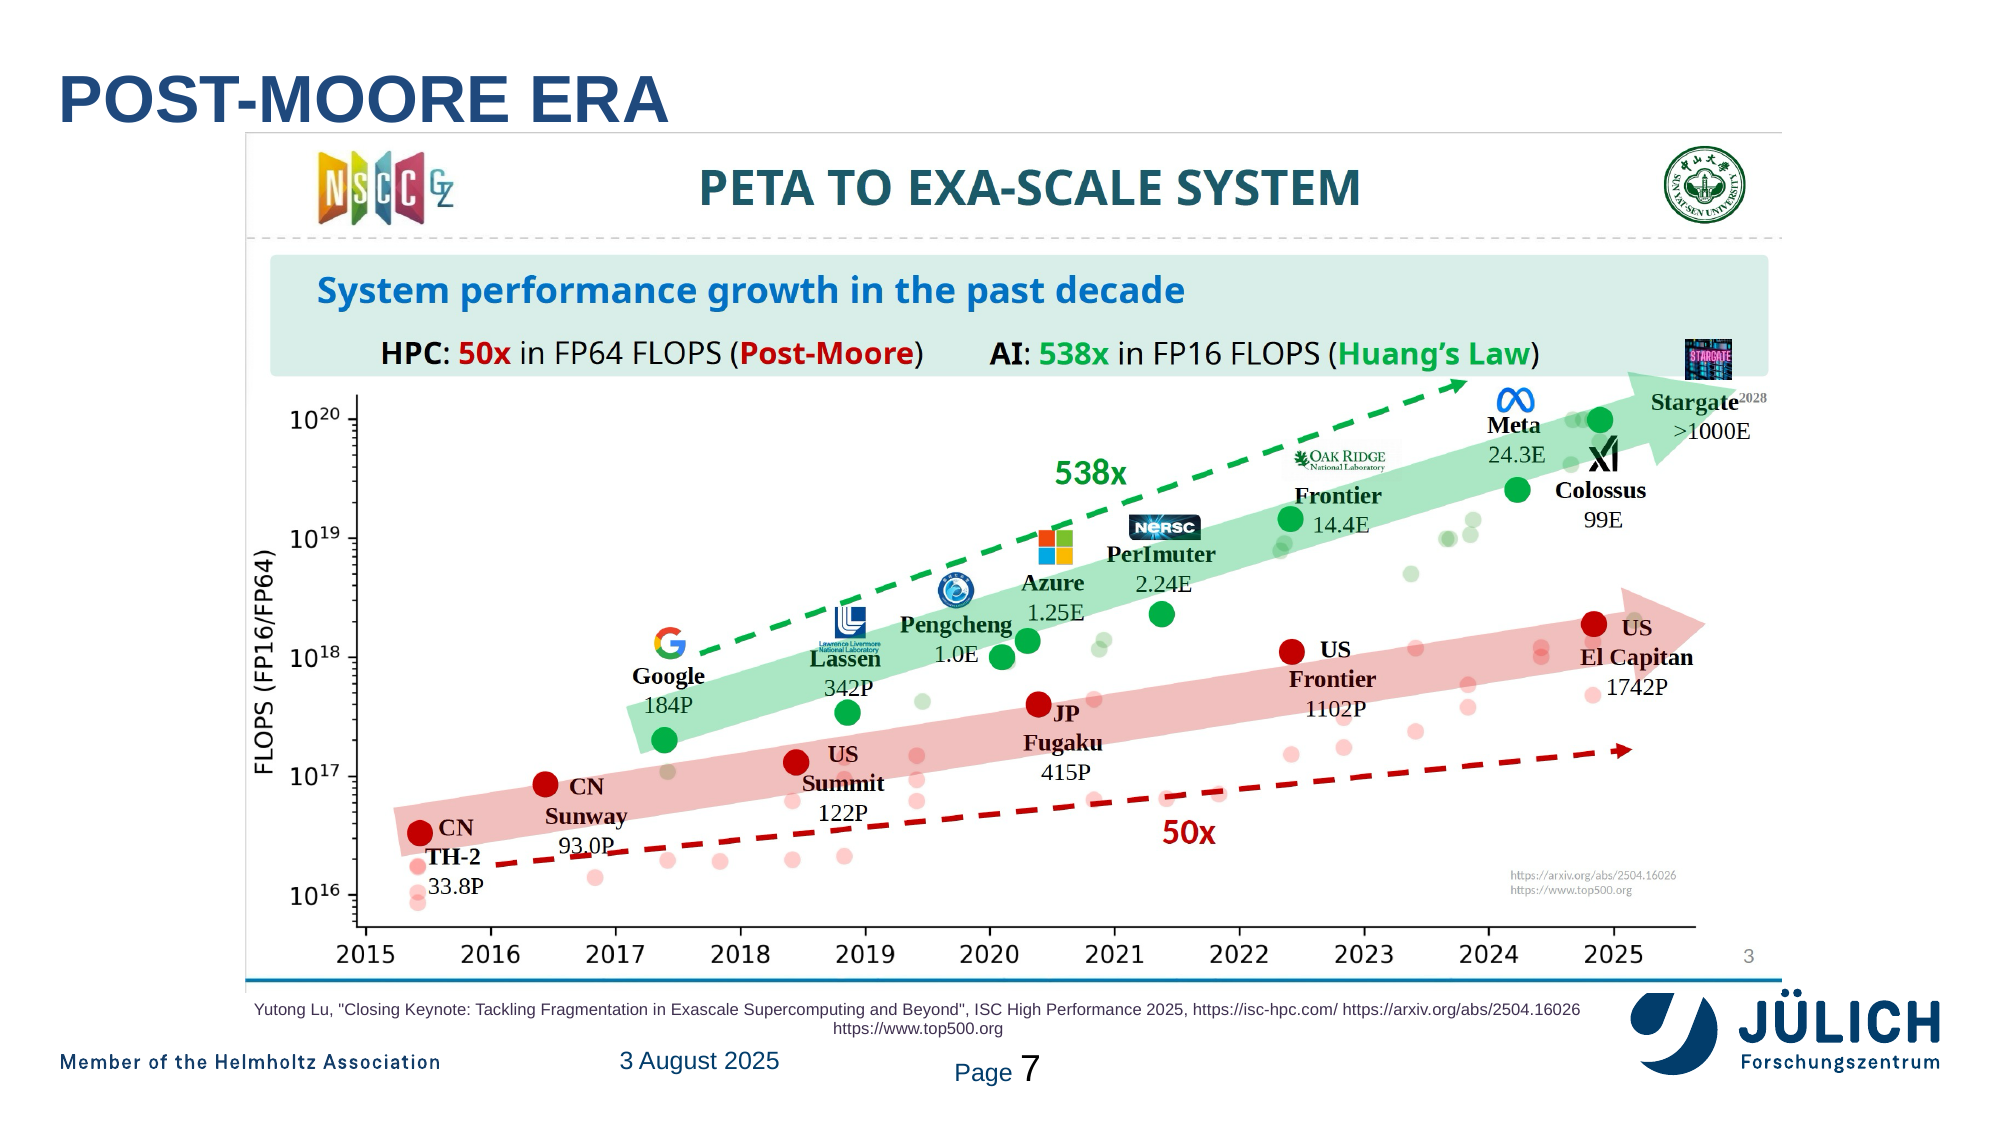

# Post-moore era
Yutong Lu, "Closing Keynote: Tackling Fragmentation in Exascale Supercomputing and Beyond", ISC High Performance 2025, https://isc-hpc.com/ https://arxiv.org/abs/2504.16026 https://www.top500.org
3 August 2025
Page